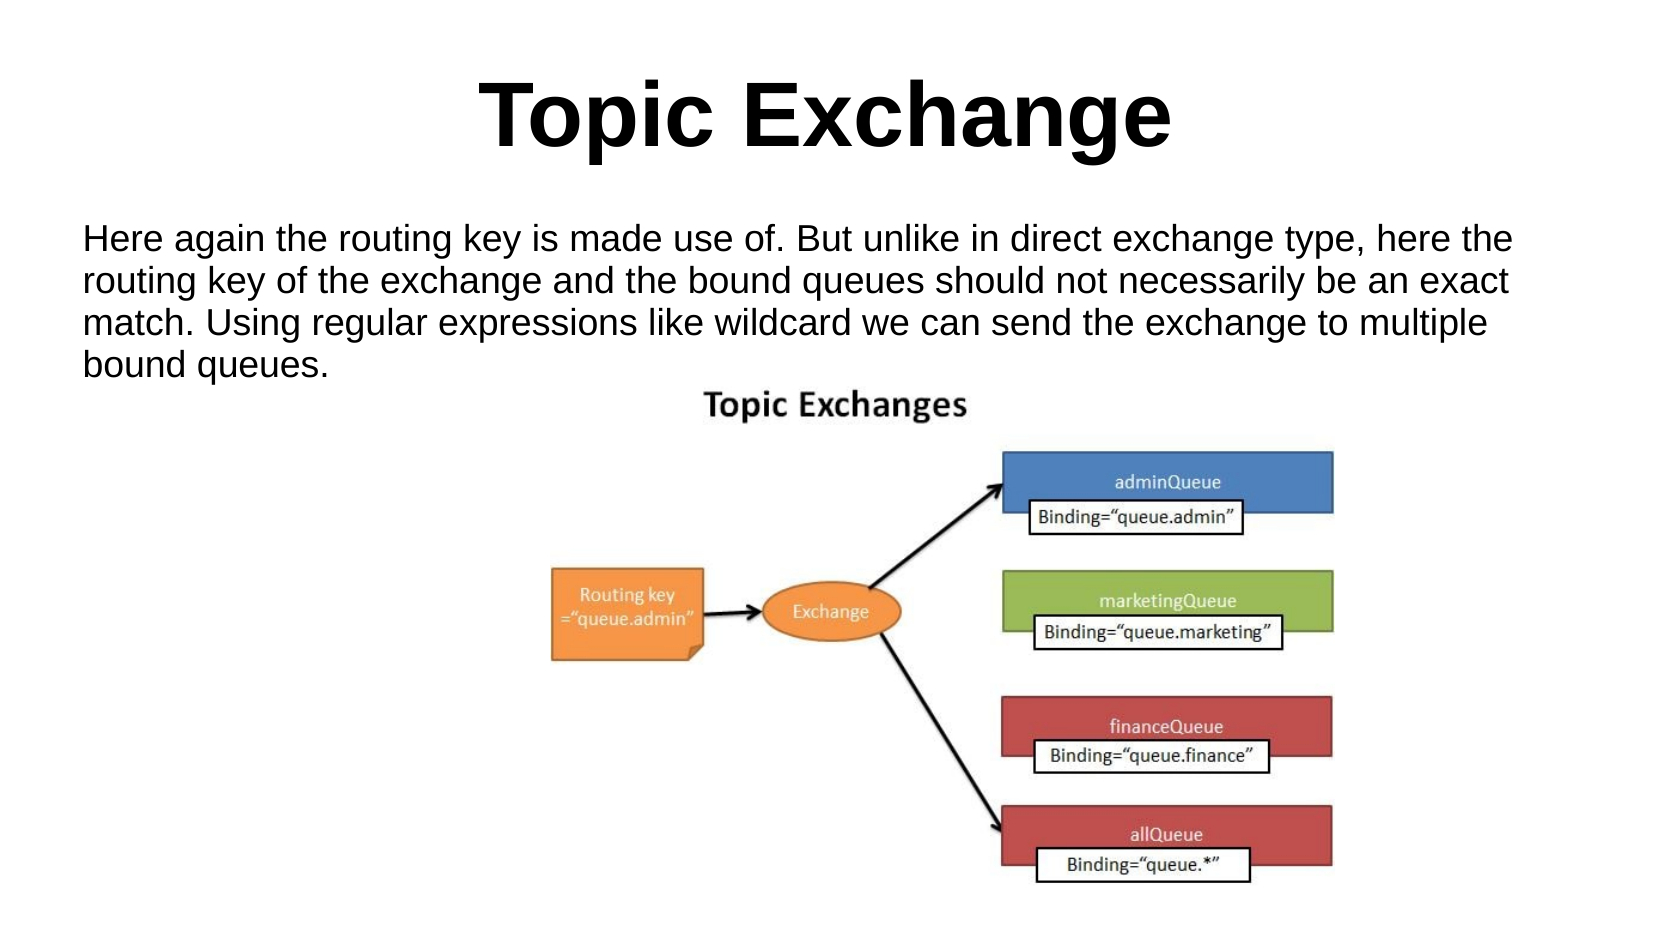

# Topic Exchange
Here again the routing key is made use of. But unlike in direct exchange type, here the routing key of the exchange and the bound queues should not necessarily be an exact match. Using regular expressions like wildcard we can send the exchange to multiple bound queues.